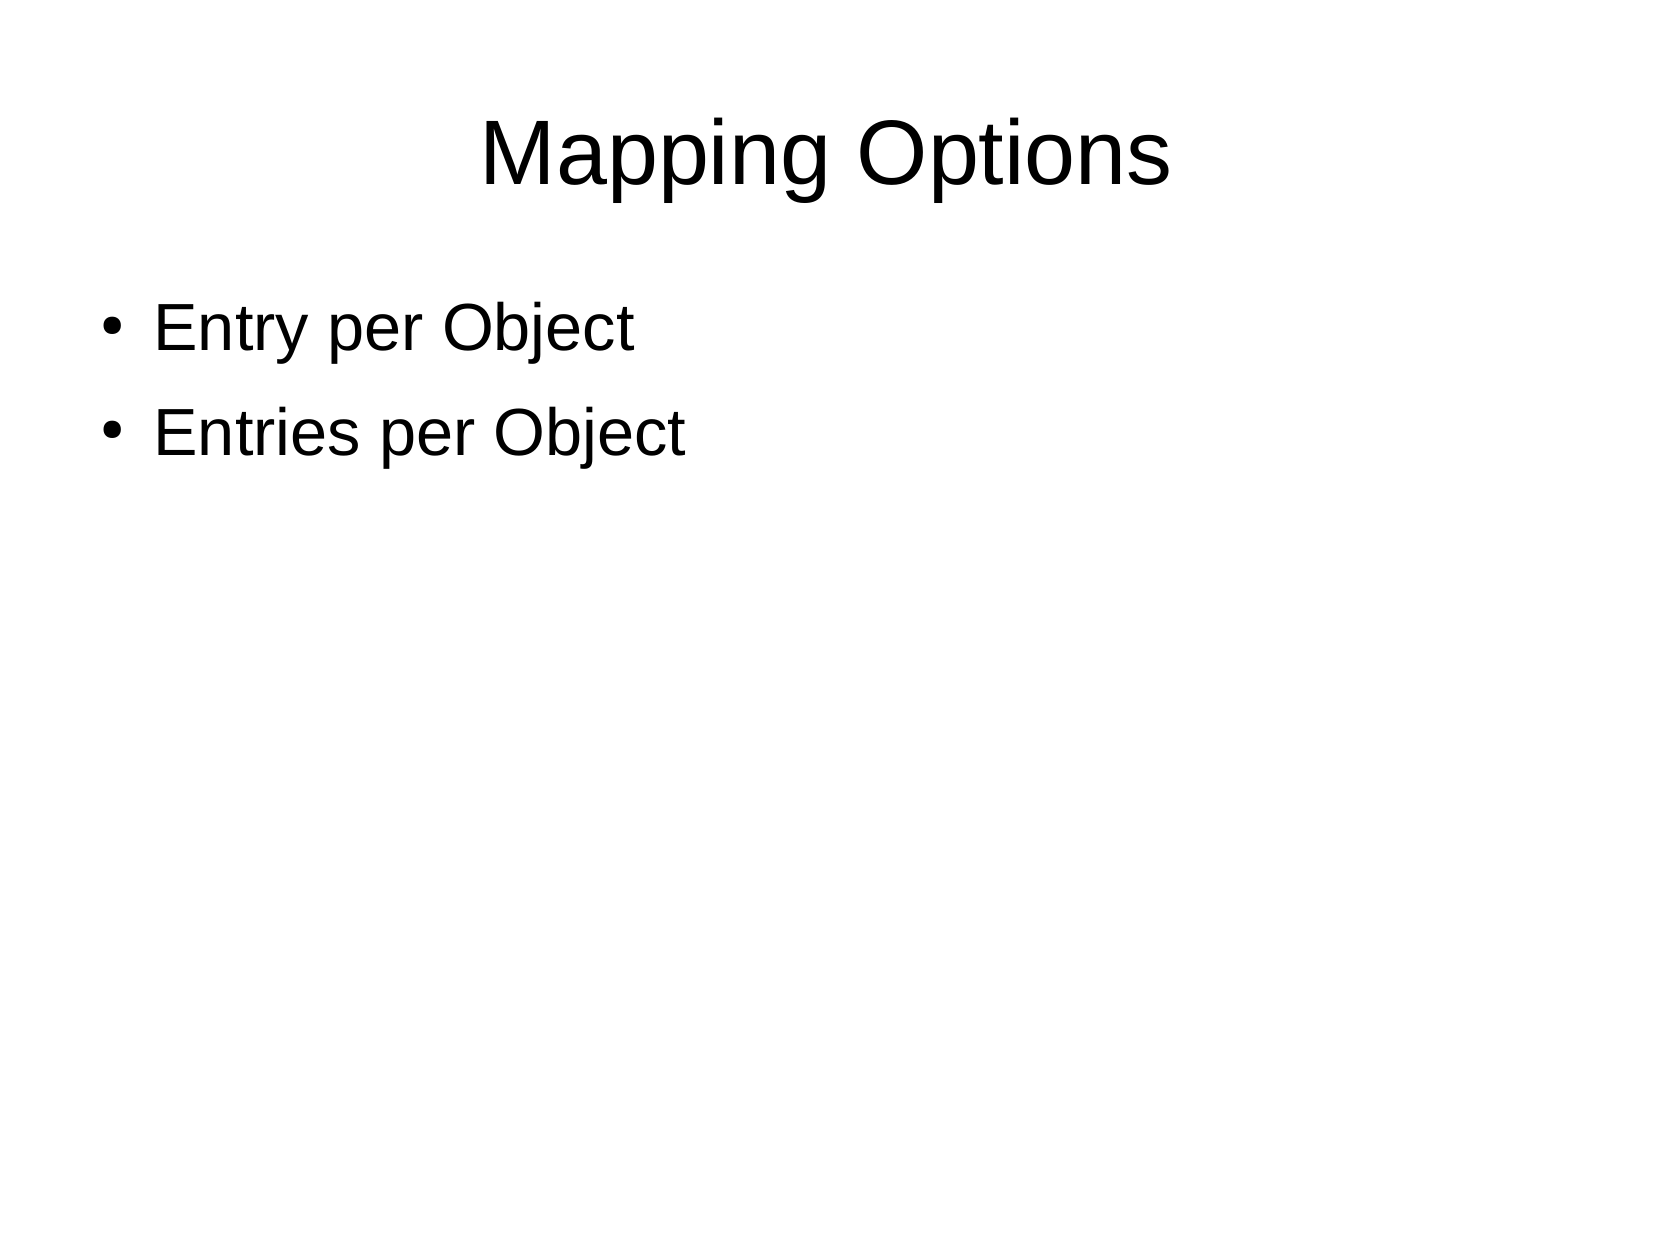

# Mapping Options
Entry per Object
Entries per Object